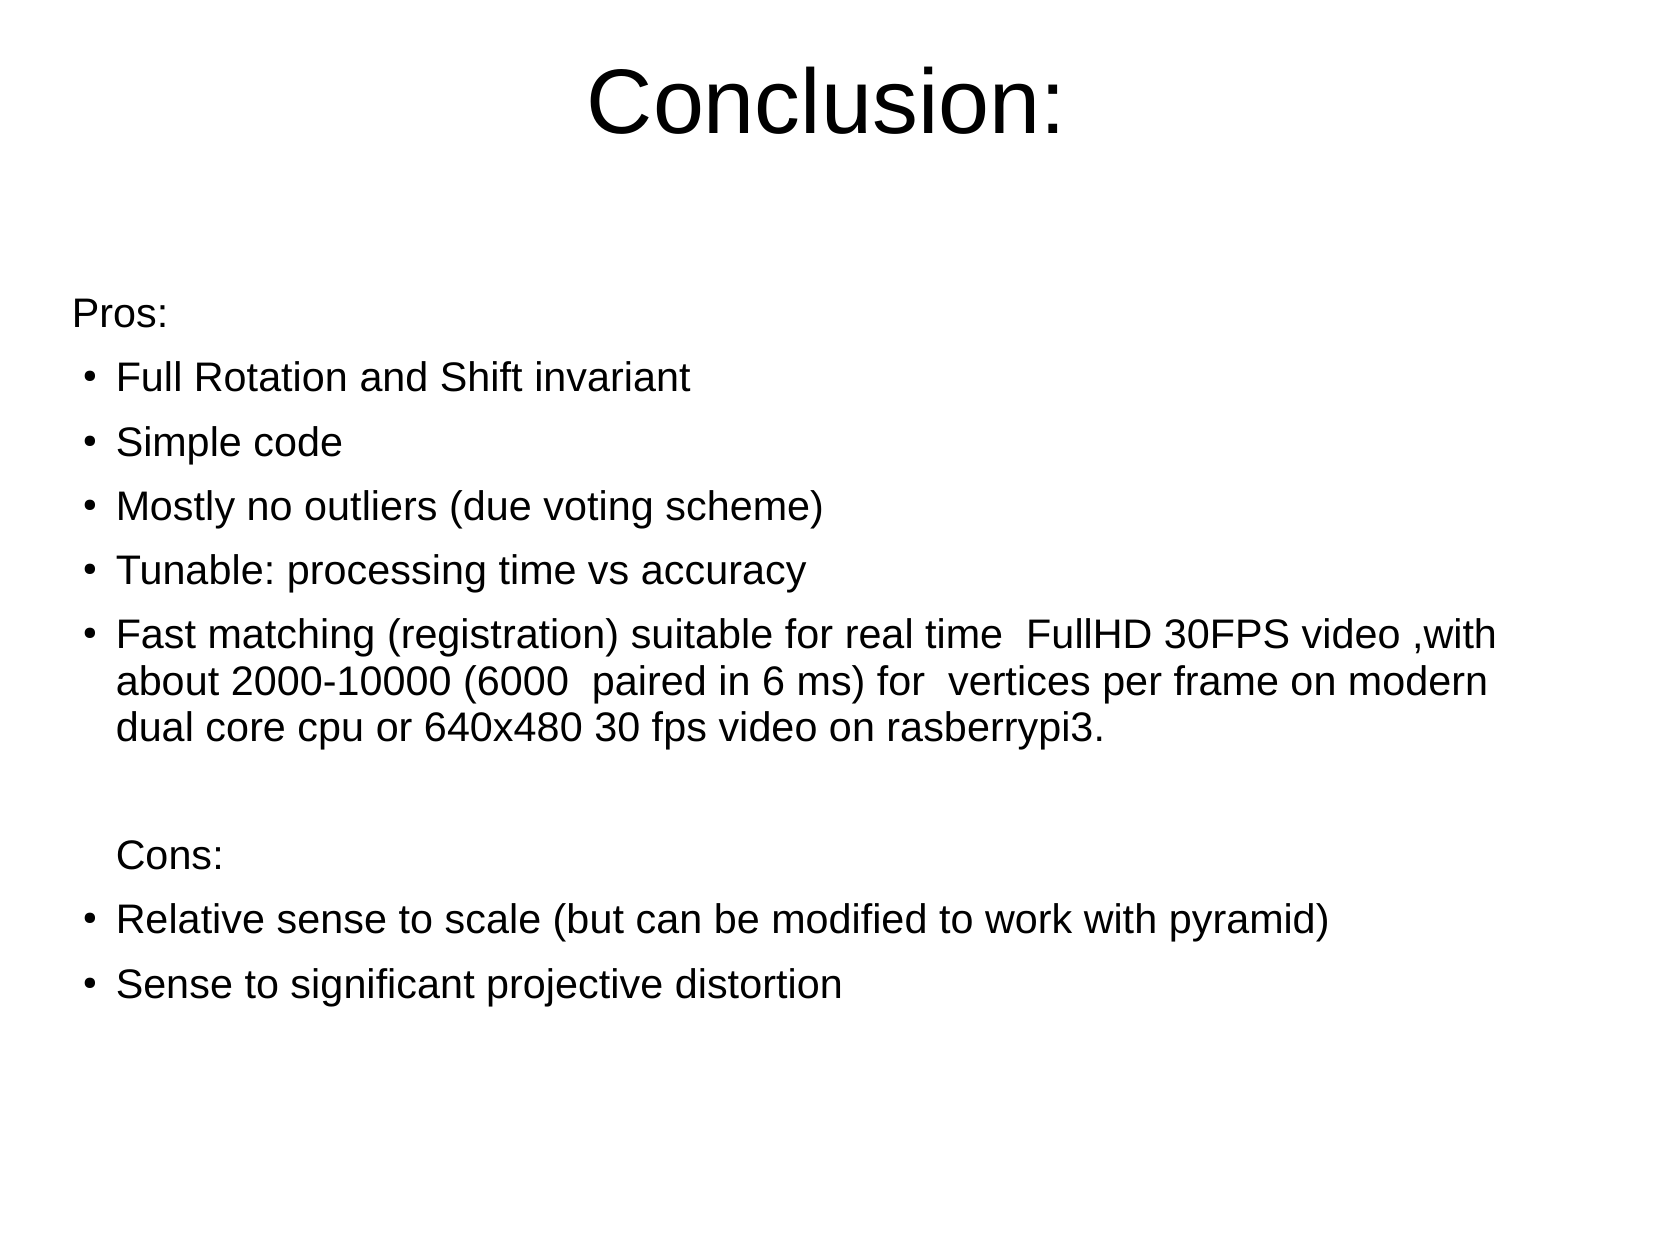

# Conclusion:
Pros:
Full Rotation and Shift invariant
Simple code
Mostly no outliers (due voting scheme)
Tunable: processing time vs accuracy
Fast matching (registration) suitable for real time FullHD 30FPS video ,with about 2000-10000 (6000 paired in 6 ms) for vertices per frame on modern dual core cpu or 640x480 30 fps video on rasberrypi3.
Cons:
Relative sense to scale (but can be modified to work with pyramid)
Sense to significant projective distortion